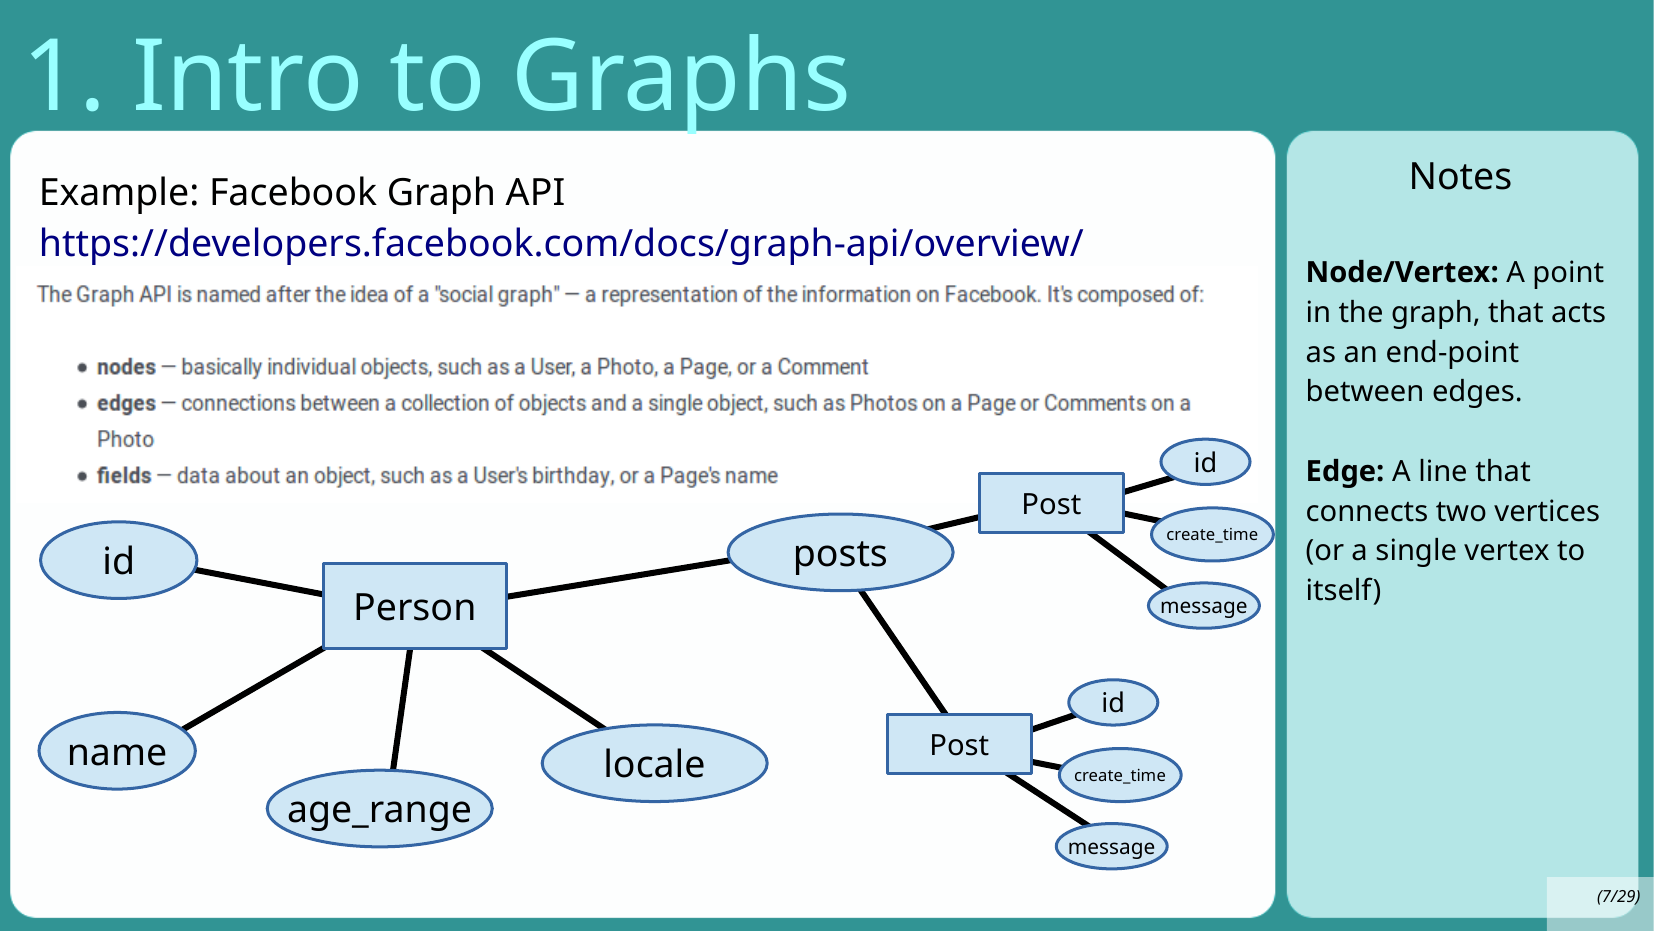

# 1. Intro to Graphs
Notes
Node/Vertex: A point in the graph, that acts as an end-point between edges.
Edge: A line that connects two vertices (or a single vertex to itself)
Example: Facebook Graph API
https://developers.facebook.com/docs/graph-api/overview/
id
Post
create_time
posts
id
Person
message
id
name
Post
locale
create_time
age_range
message